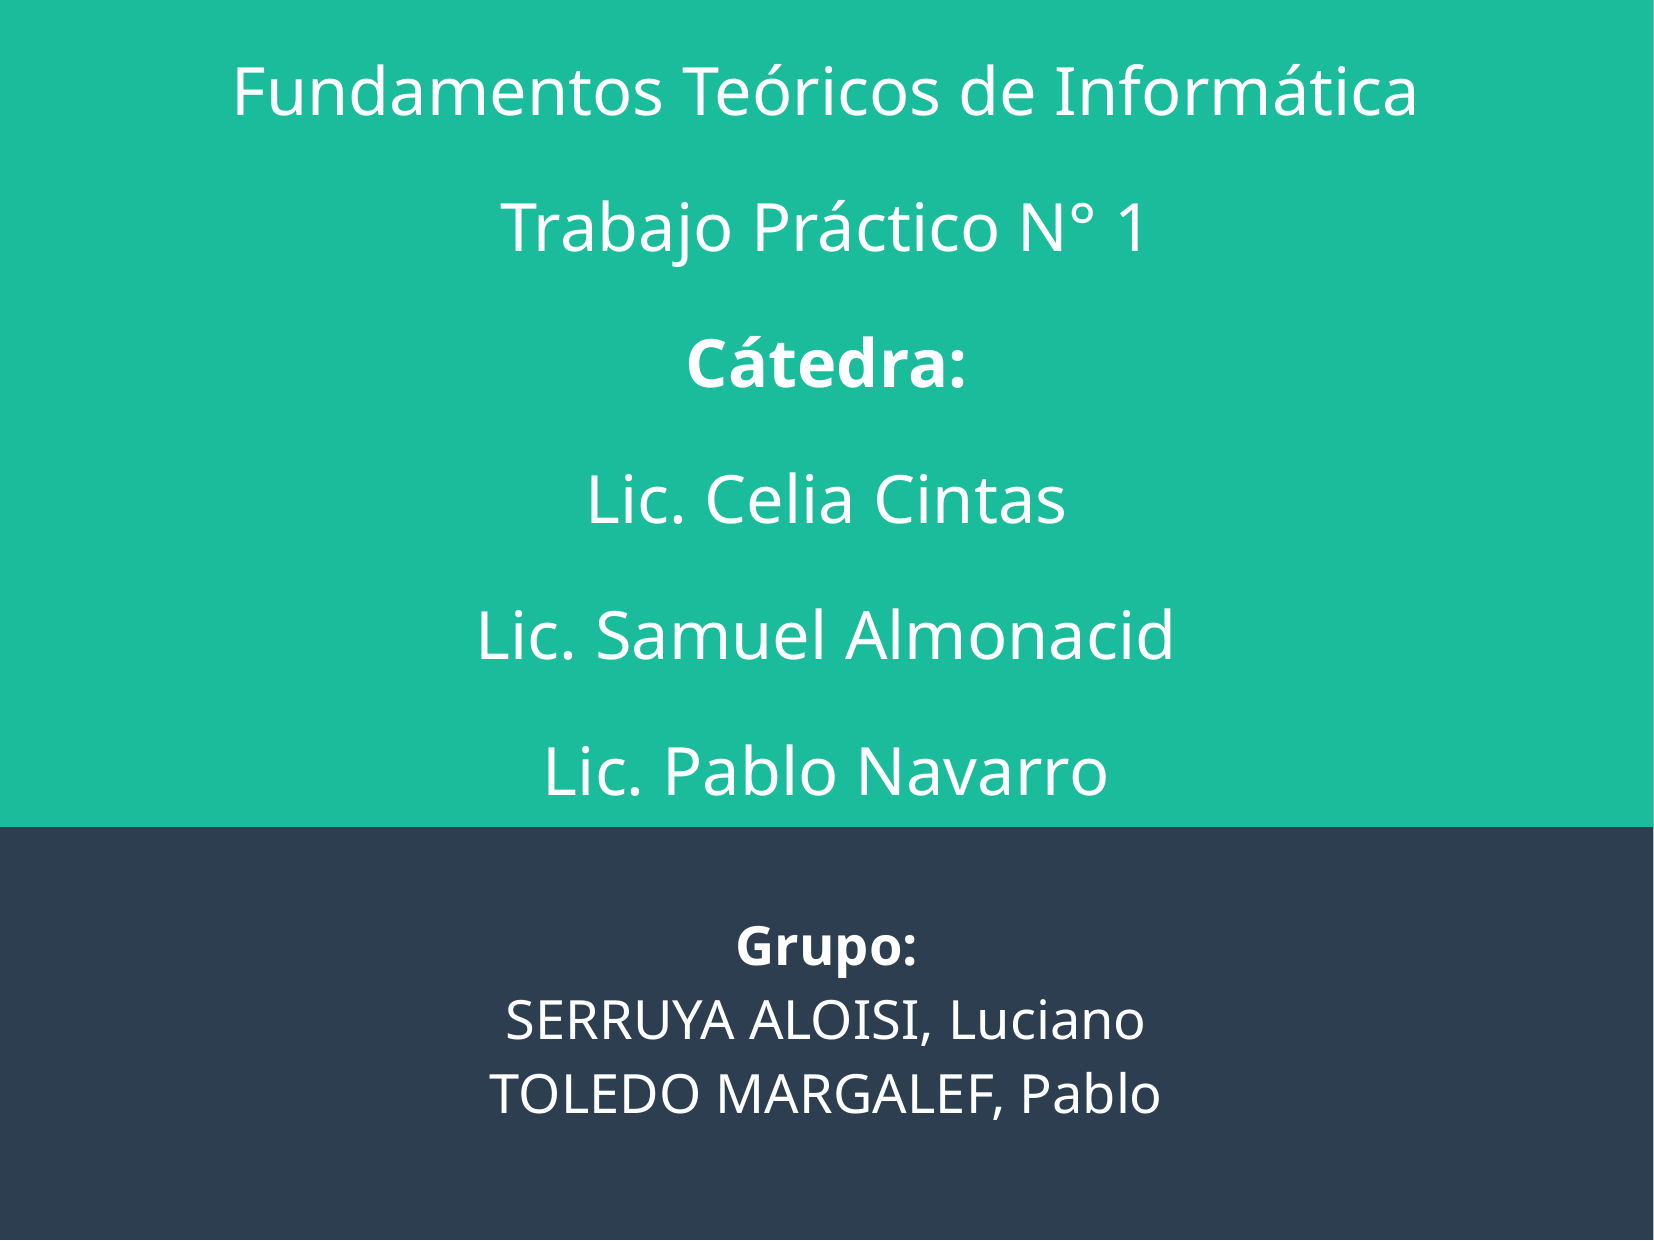

# Fundamentos Teóricos de Informática Trabajo Práctico N° 1 Cátedra: Lic. Celia Cintas Lic. Samuel Almonacid Lic. Pablo Navarro
Grupo:
SERRUYA ALOISI, Luciano
TOLEDO MARGALEF, Pablo